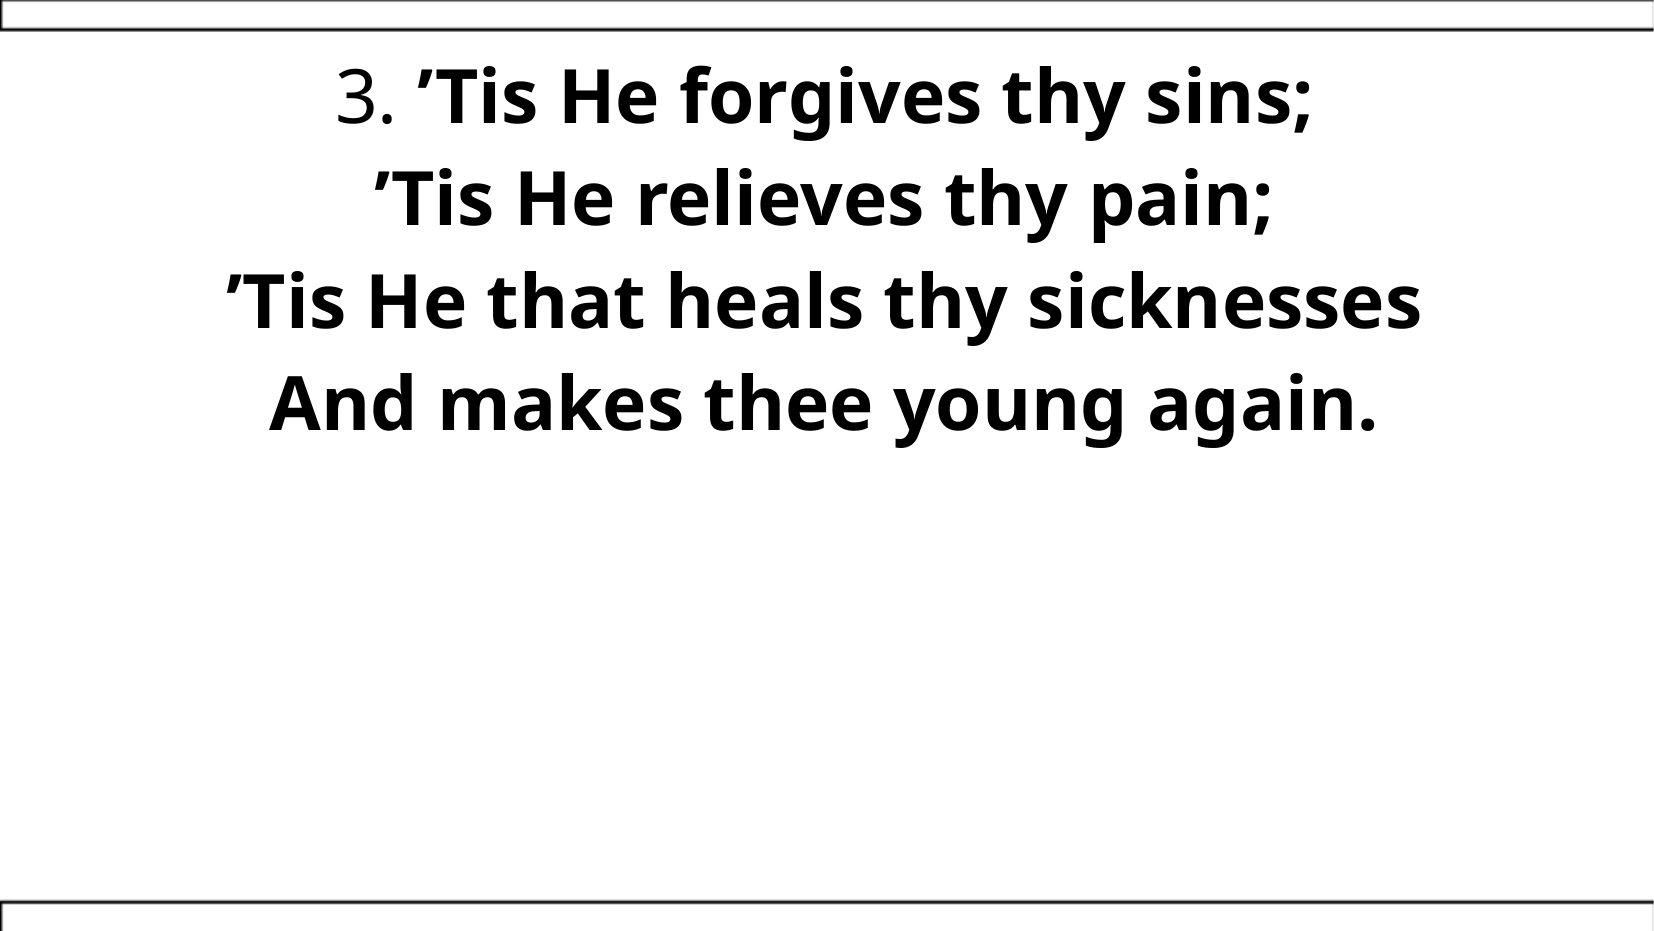

3. ’Tis He forgives thy sins;
’Tis He relieves thy pain;
’Tis He that heals thy sicknesses
And makes thee young again.